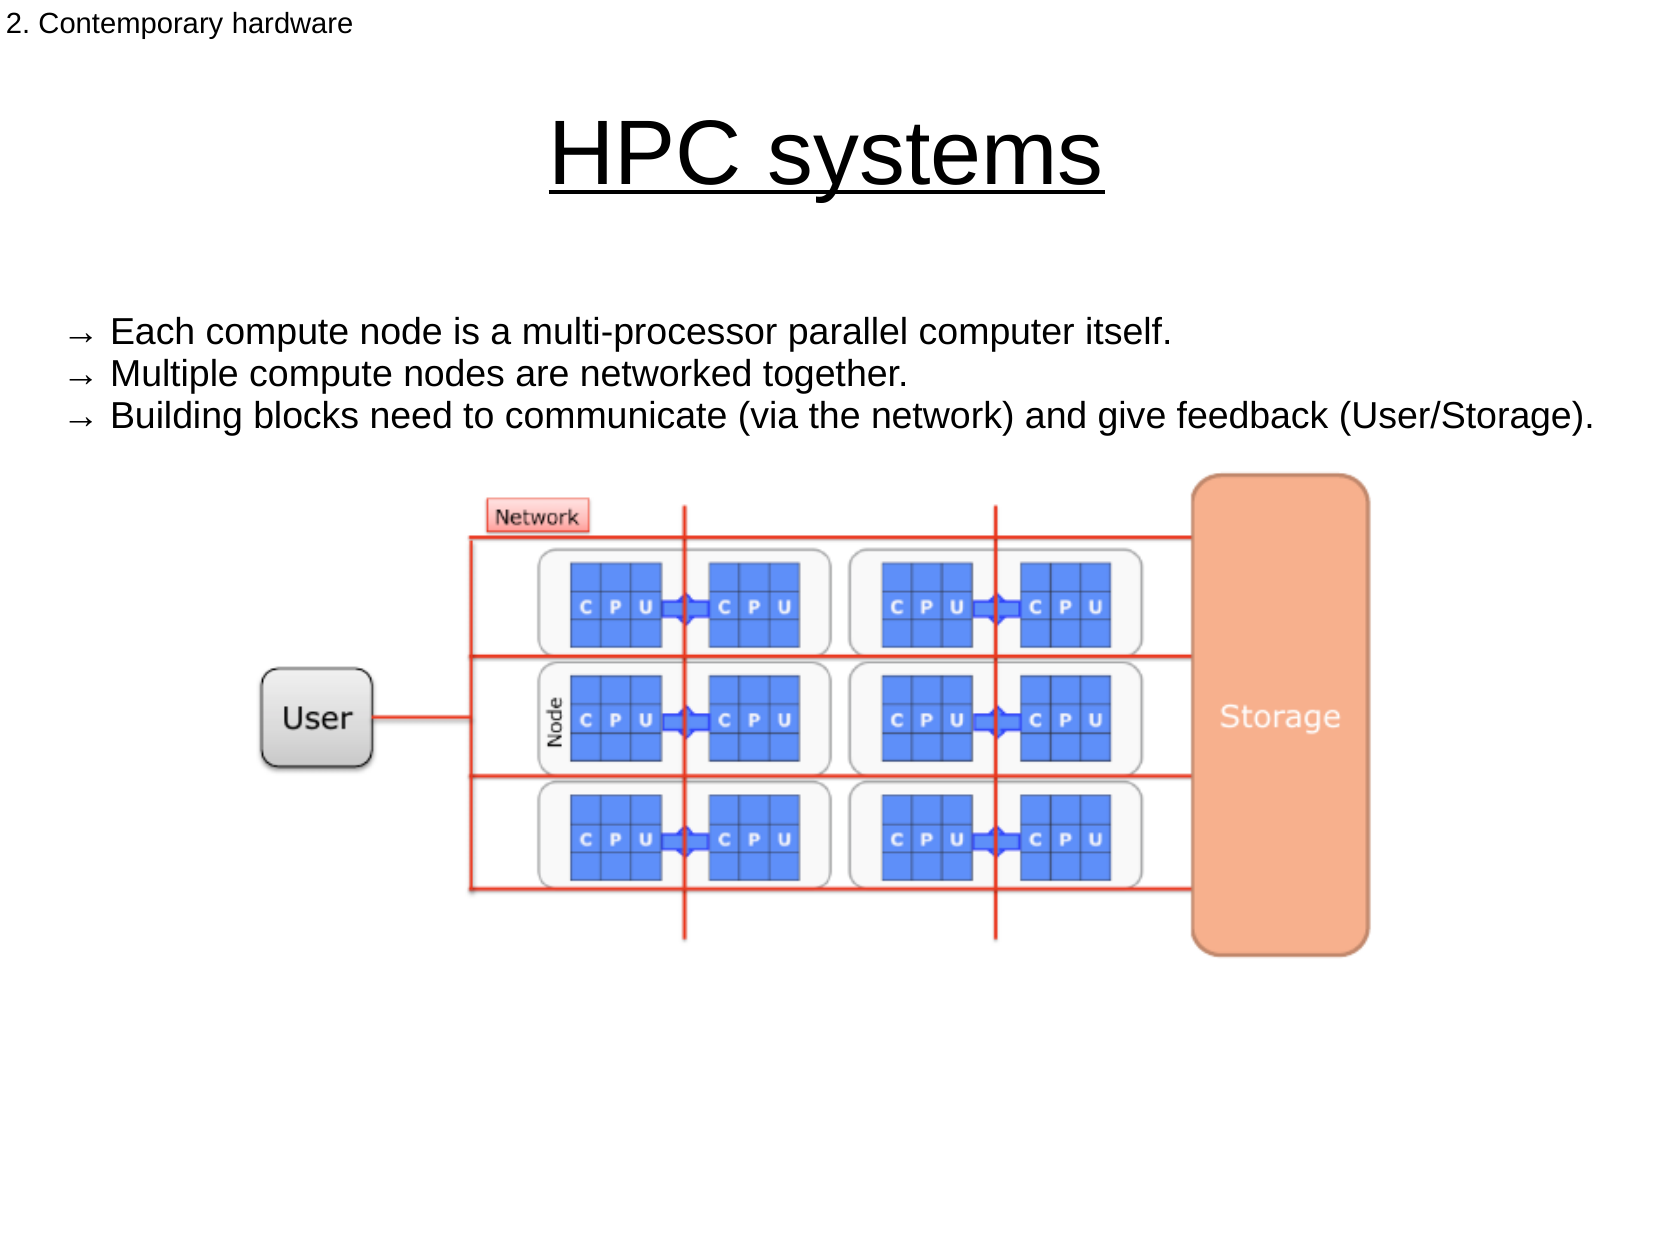

2. Contemporary hardware
# HPC systems
→ Each compute node is a multi-processor parallel computer itself.
→ Multiple compute nodes are networked together.
→ Building blocks need to communicate (via the network) and give feedback (User/Storage).